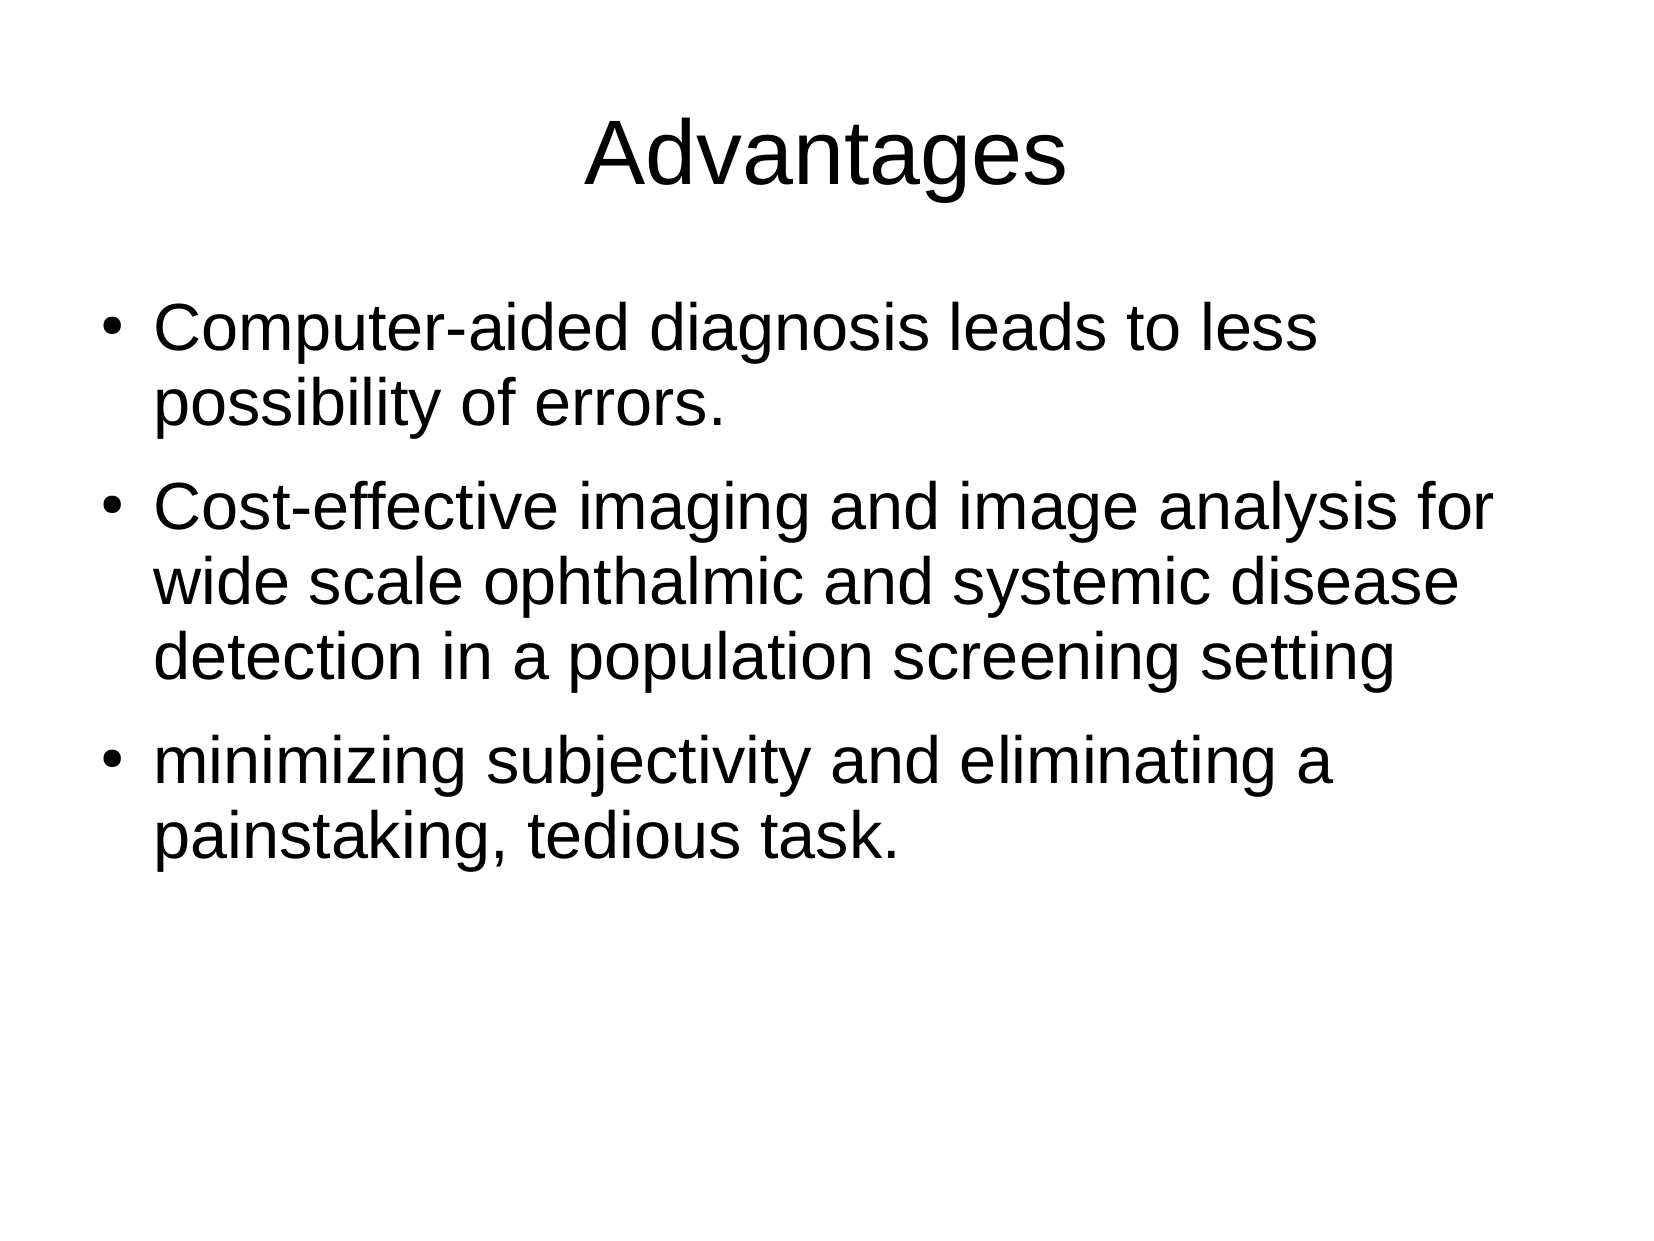

# Advantages
Computer-aided diagnosis leads to less possibility of errors.
Cost-effective imaging and image analysis for wide scale ophthalmic and systemic disease detection in a population screening setting
minimizing subjectivity and eliminating a painstaking, tedious task.